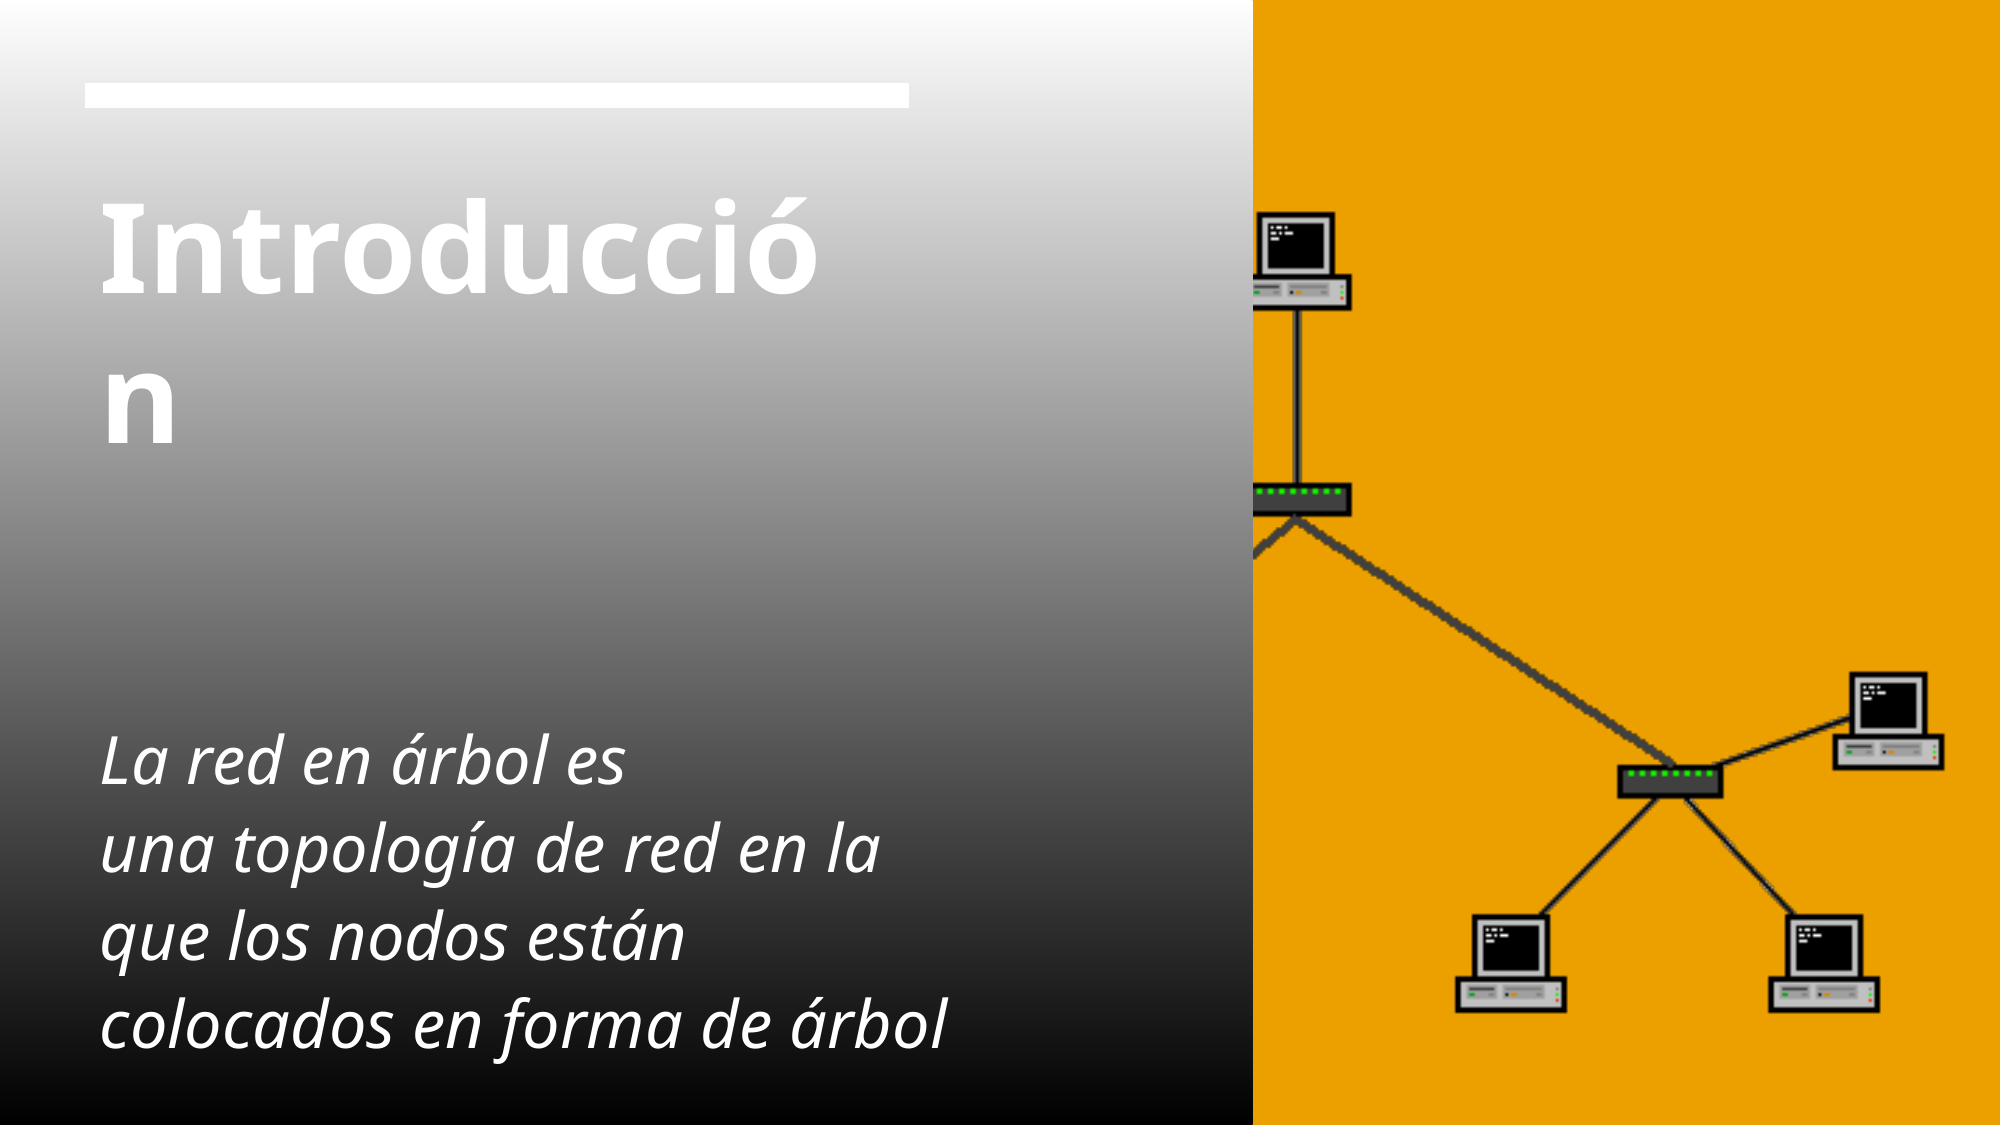

# Introducción
La red en árbol es una topología de red en la que los nodos están colocados en forma de árbol